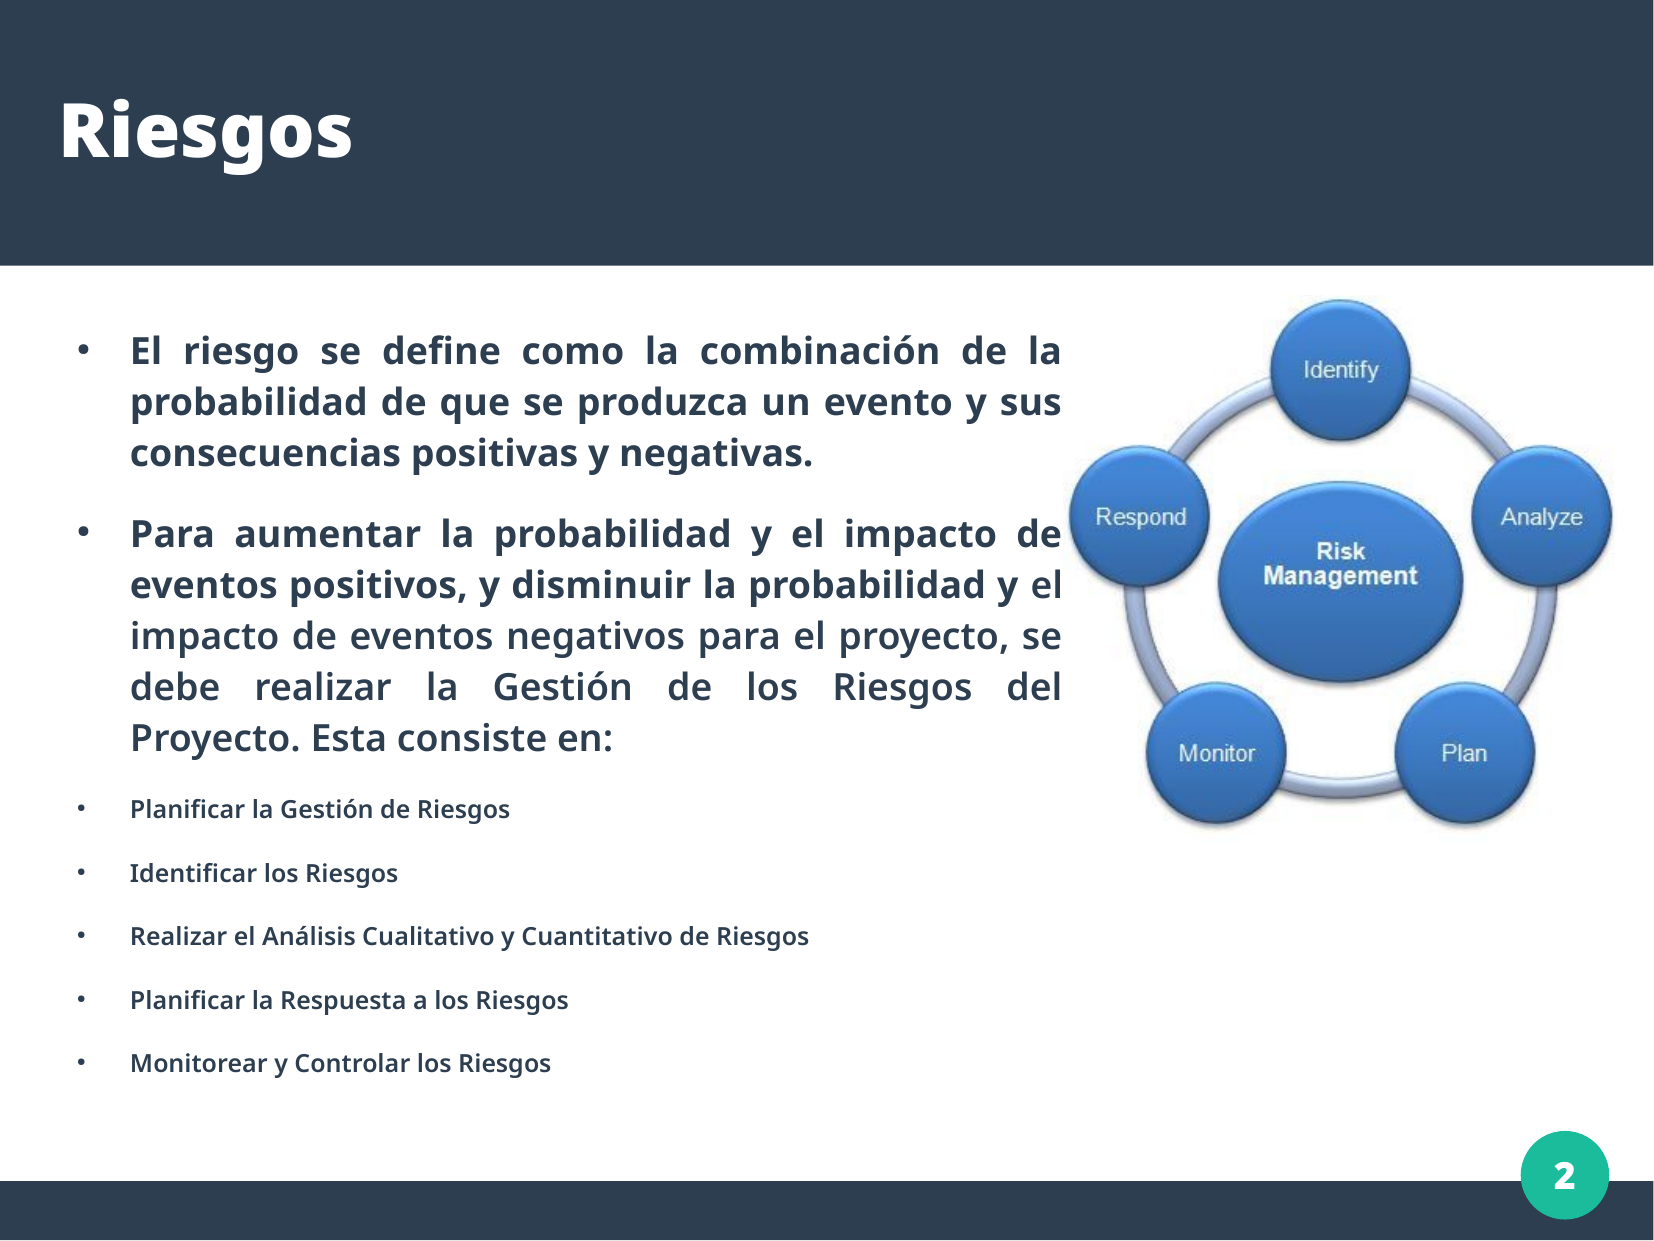

# Riesgos
El riesgo se define como la combinación de la probabilidad de que se produzca un evento y sus consecuencias positivas y negativas.
Para aumentar la probabilidad y el impacto de eventos positivos, y disminuir la probabilidad y el impacto de eventos negativos para el proyecto, se debe realizar la Gestión de los Riesgos del Proyecto. Esta consiste en:
Planificar la Gestión de Riesgos
Identificar los Riesgos
Realizar el Análisis Cualitativo y Cuantitativo de Riesgos
Planificar la Respuesta a los Riesgos
Monitorear y Controlar los Riesgos
2